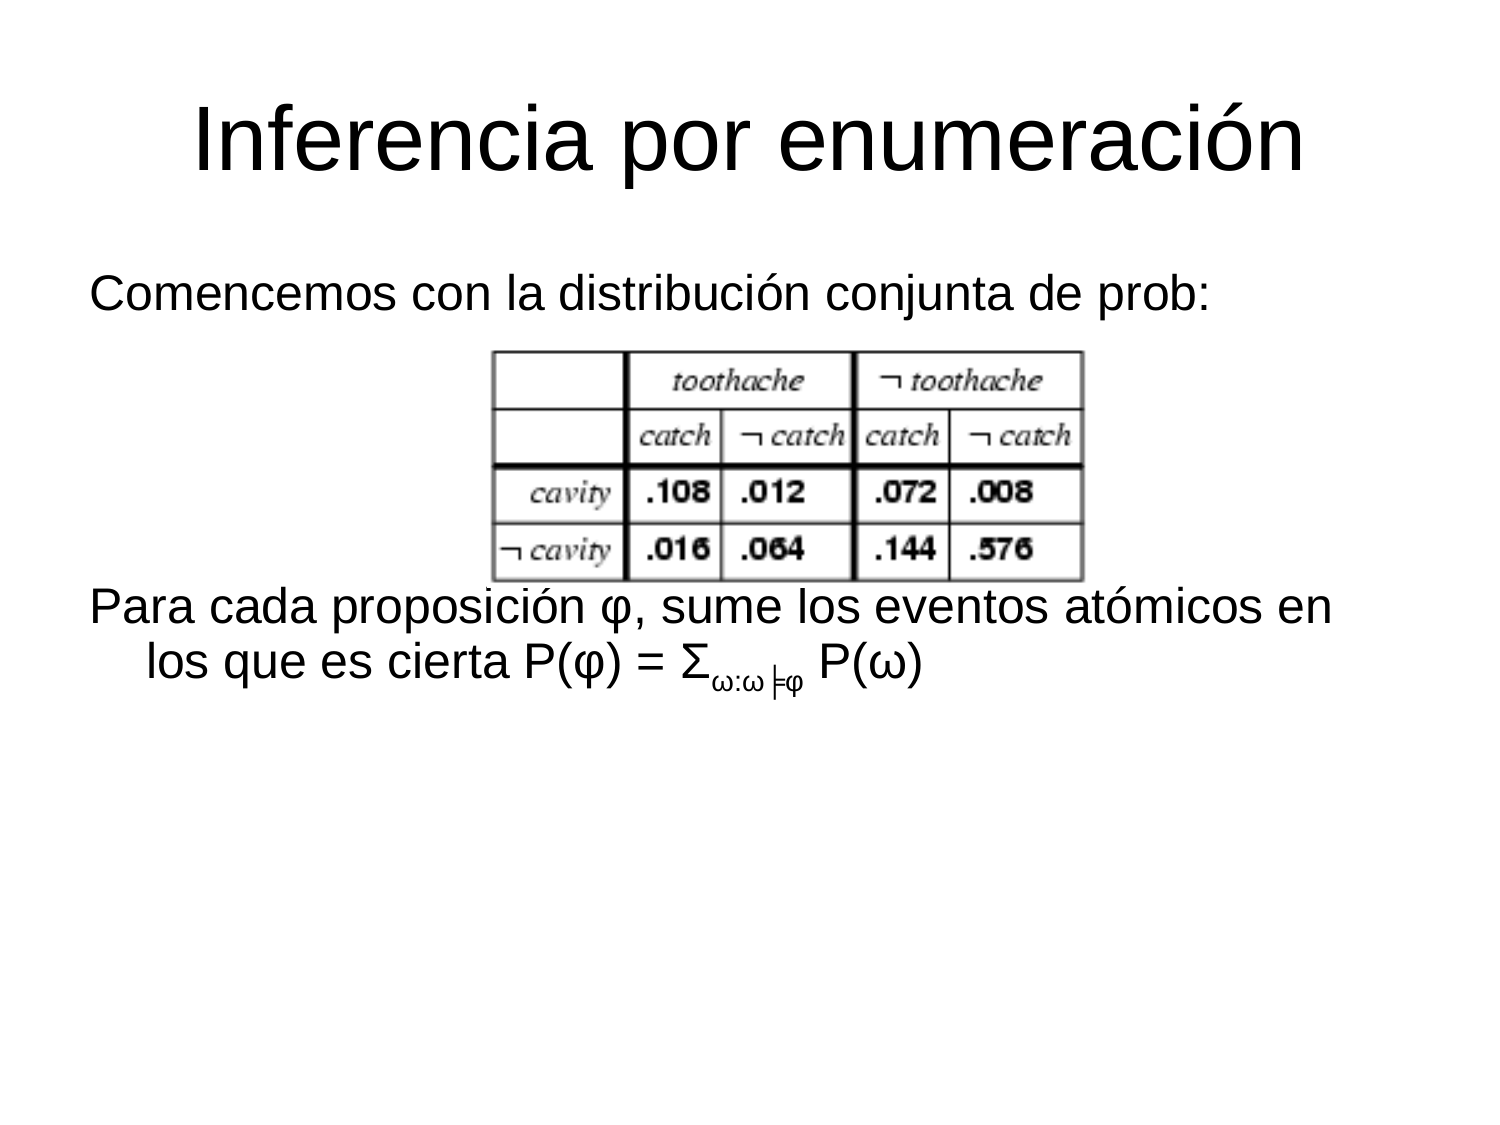

# Inferencia por enumeración
Comencemos con la distribución conjunta de prob:
Para cada proposición φ, sume los eventos atómicos en los que es cierta P(φ) = Σω:ω╞φ P(ω)